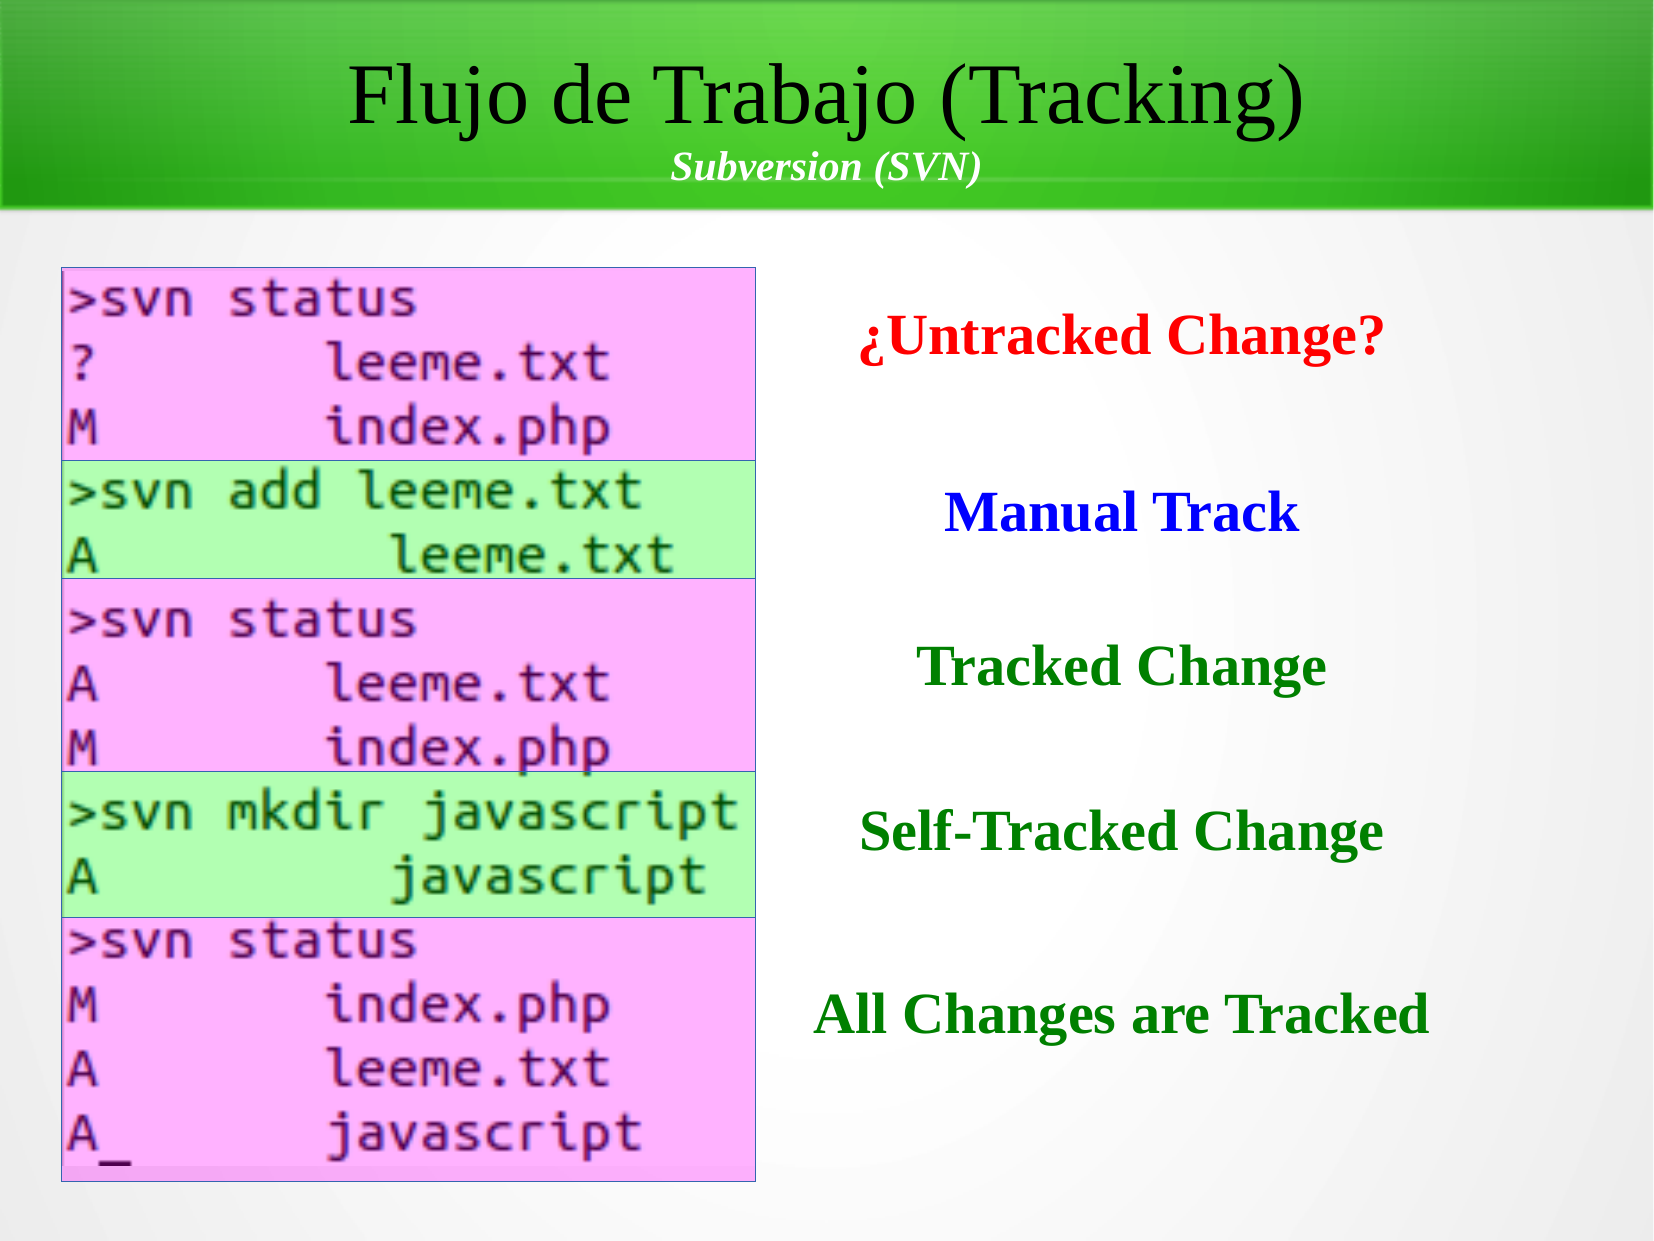

# Flujo de Trabajo (Tracking) Subversion (SVN)
¿Untracked Change?
Manual Track
Tracked Change
Self-Tracked Change
All Changes are Tracked